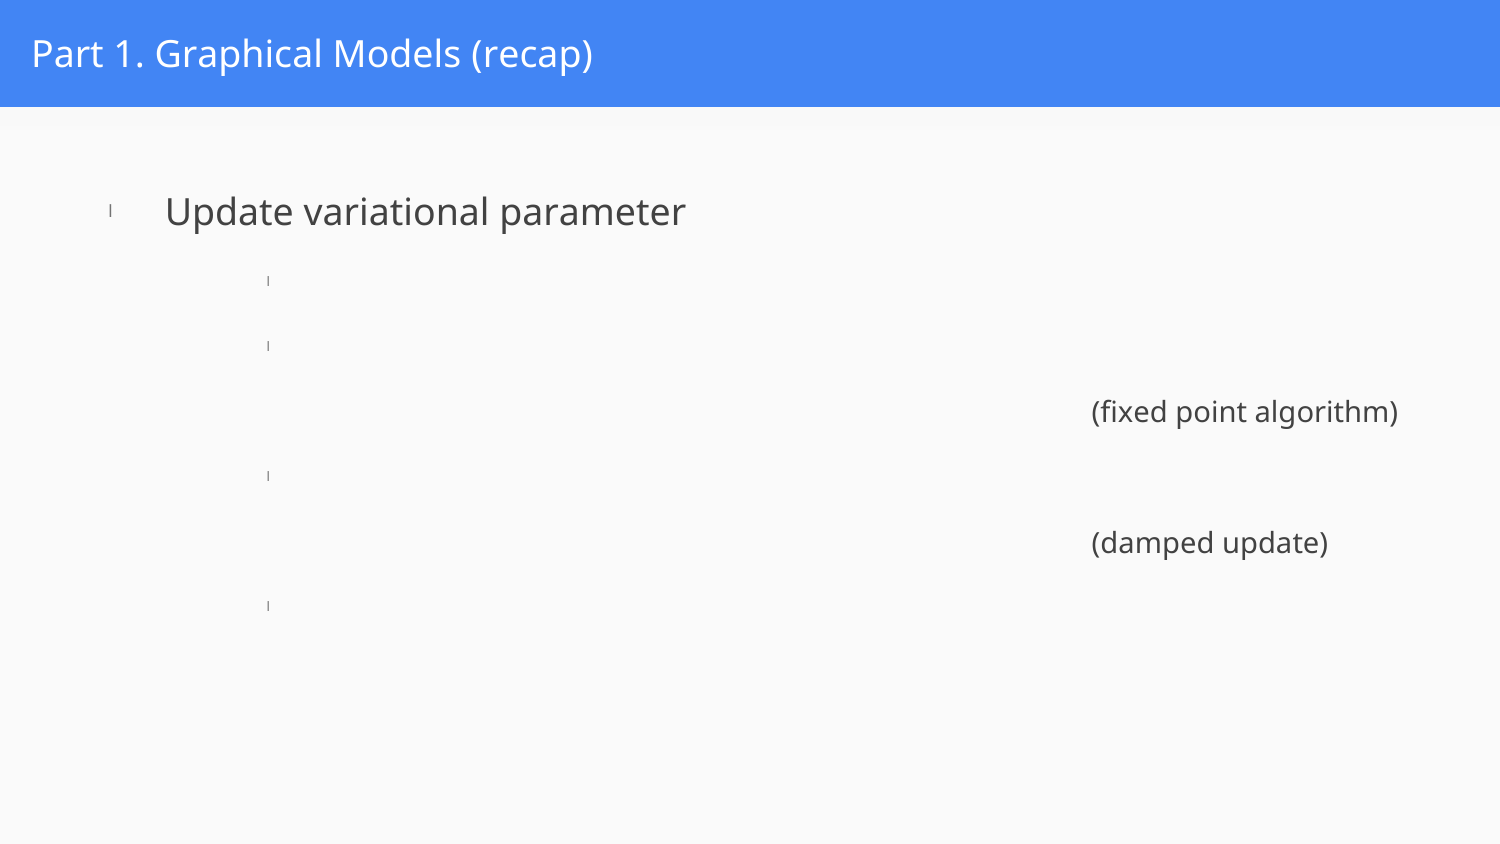

# Part 1. Graphical Models (recap)
Update variational parameter
 (fixed point algorithm)
 (damped update)